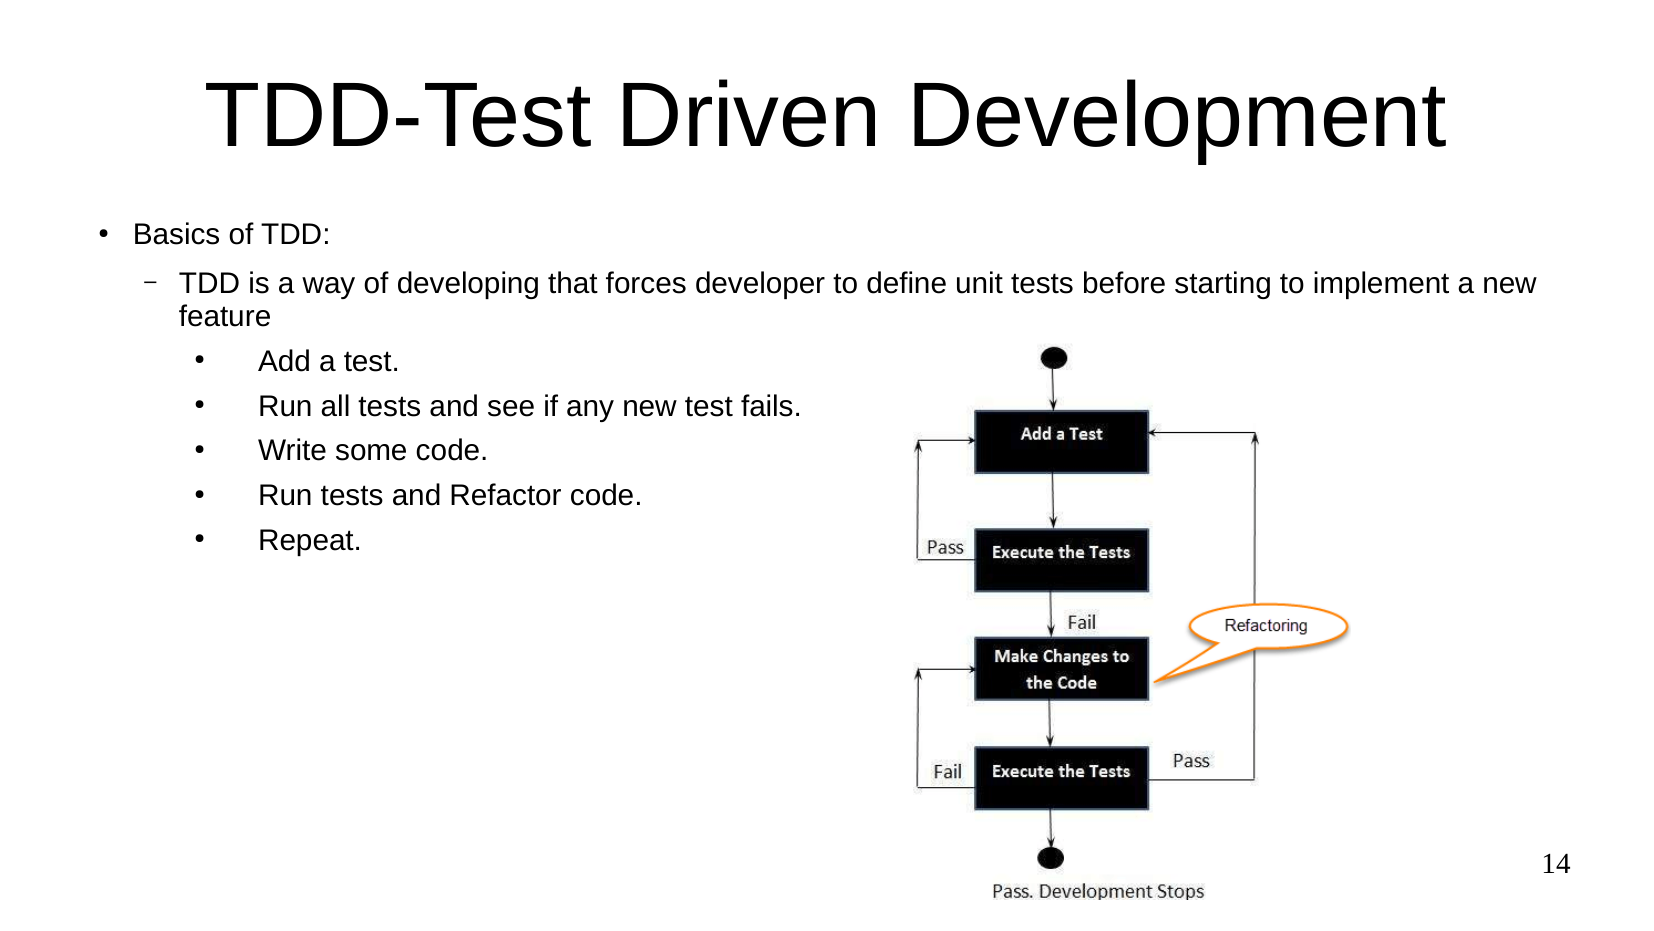

# TDD-Test Driven Development
Basics of TDD:
TDD is a way of developing that forces developer to define unit tests before starting to implement a new feature
 Add a test.
 Run all tests and see if any new test fails.
 Write some code.
 Run tests and Refactor code.
 Repeat.
14